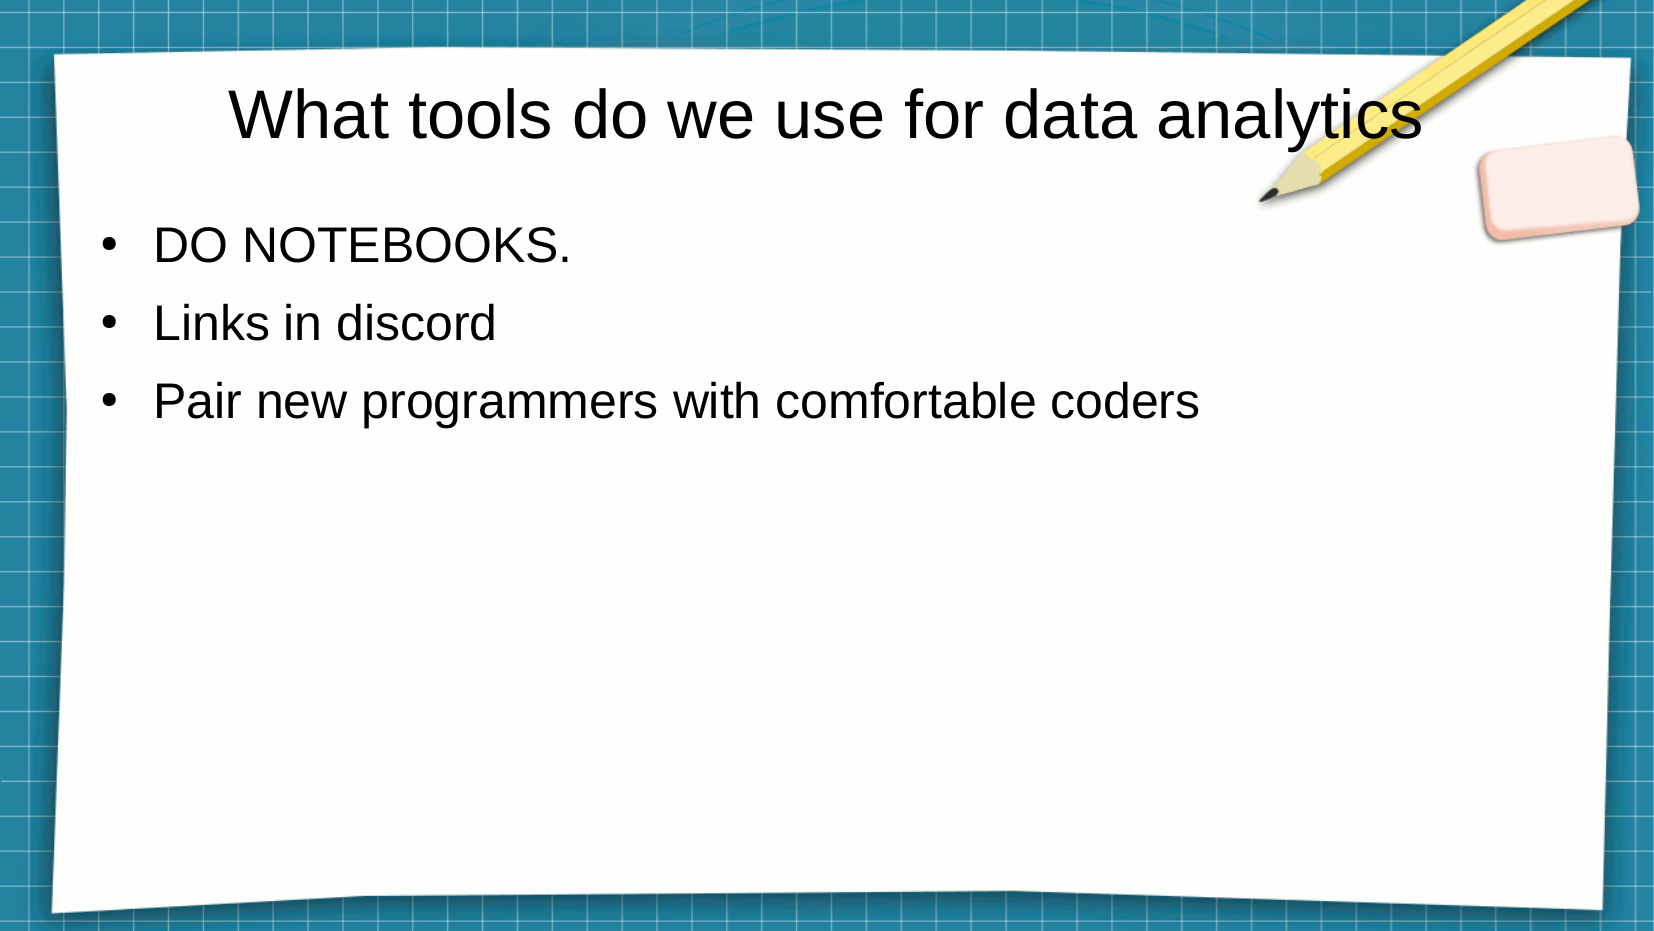

# What tools do we use for data analytics
DO NOTEBOOKS.
Links in discord
Pair new programmers with comfortable coders